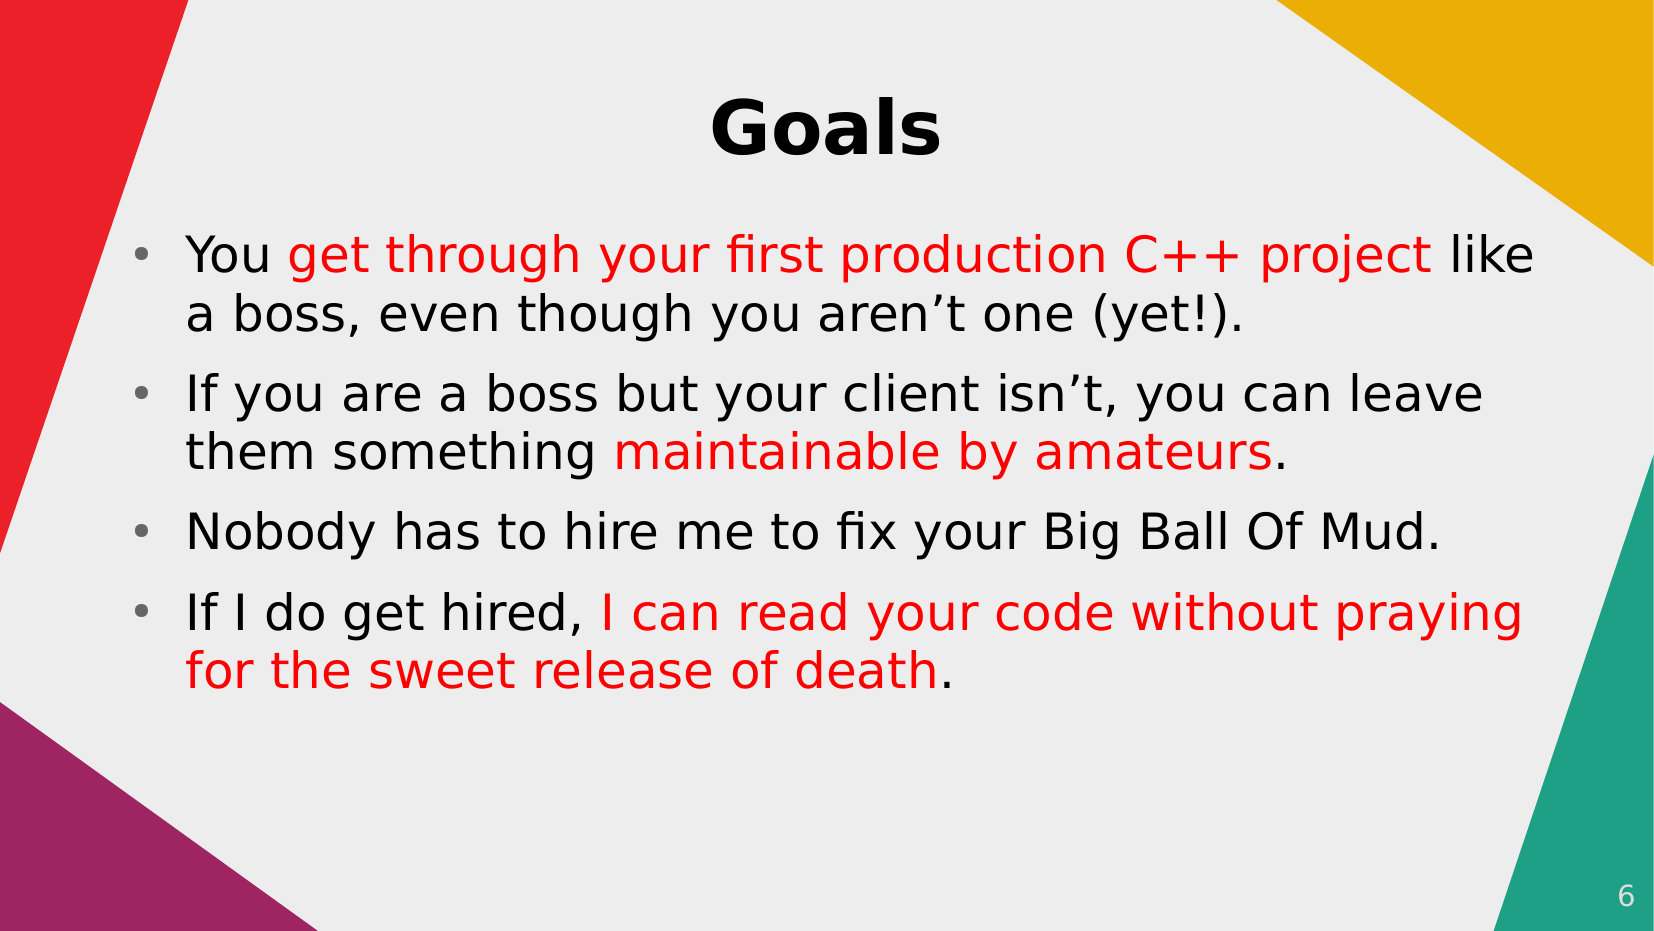

# Goals
You get through your first production C++ project like a boss, even though you aren’t one (yet!).
If you are a boss but your client isn’t, you can leave them something maintainable by amateurs.
Nobody has to hire me to fix your Big Ball Of Mud.
If I do get hired, I can read your code without praying for the sweet release of death.
6